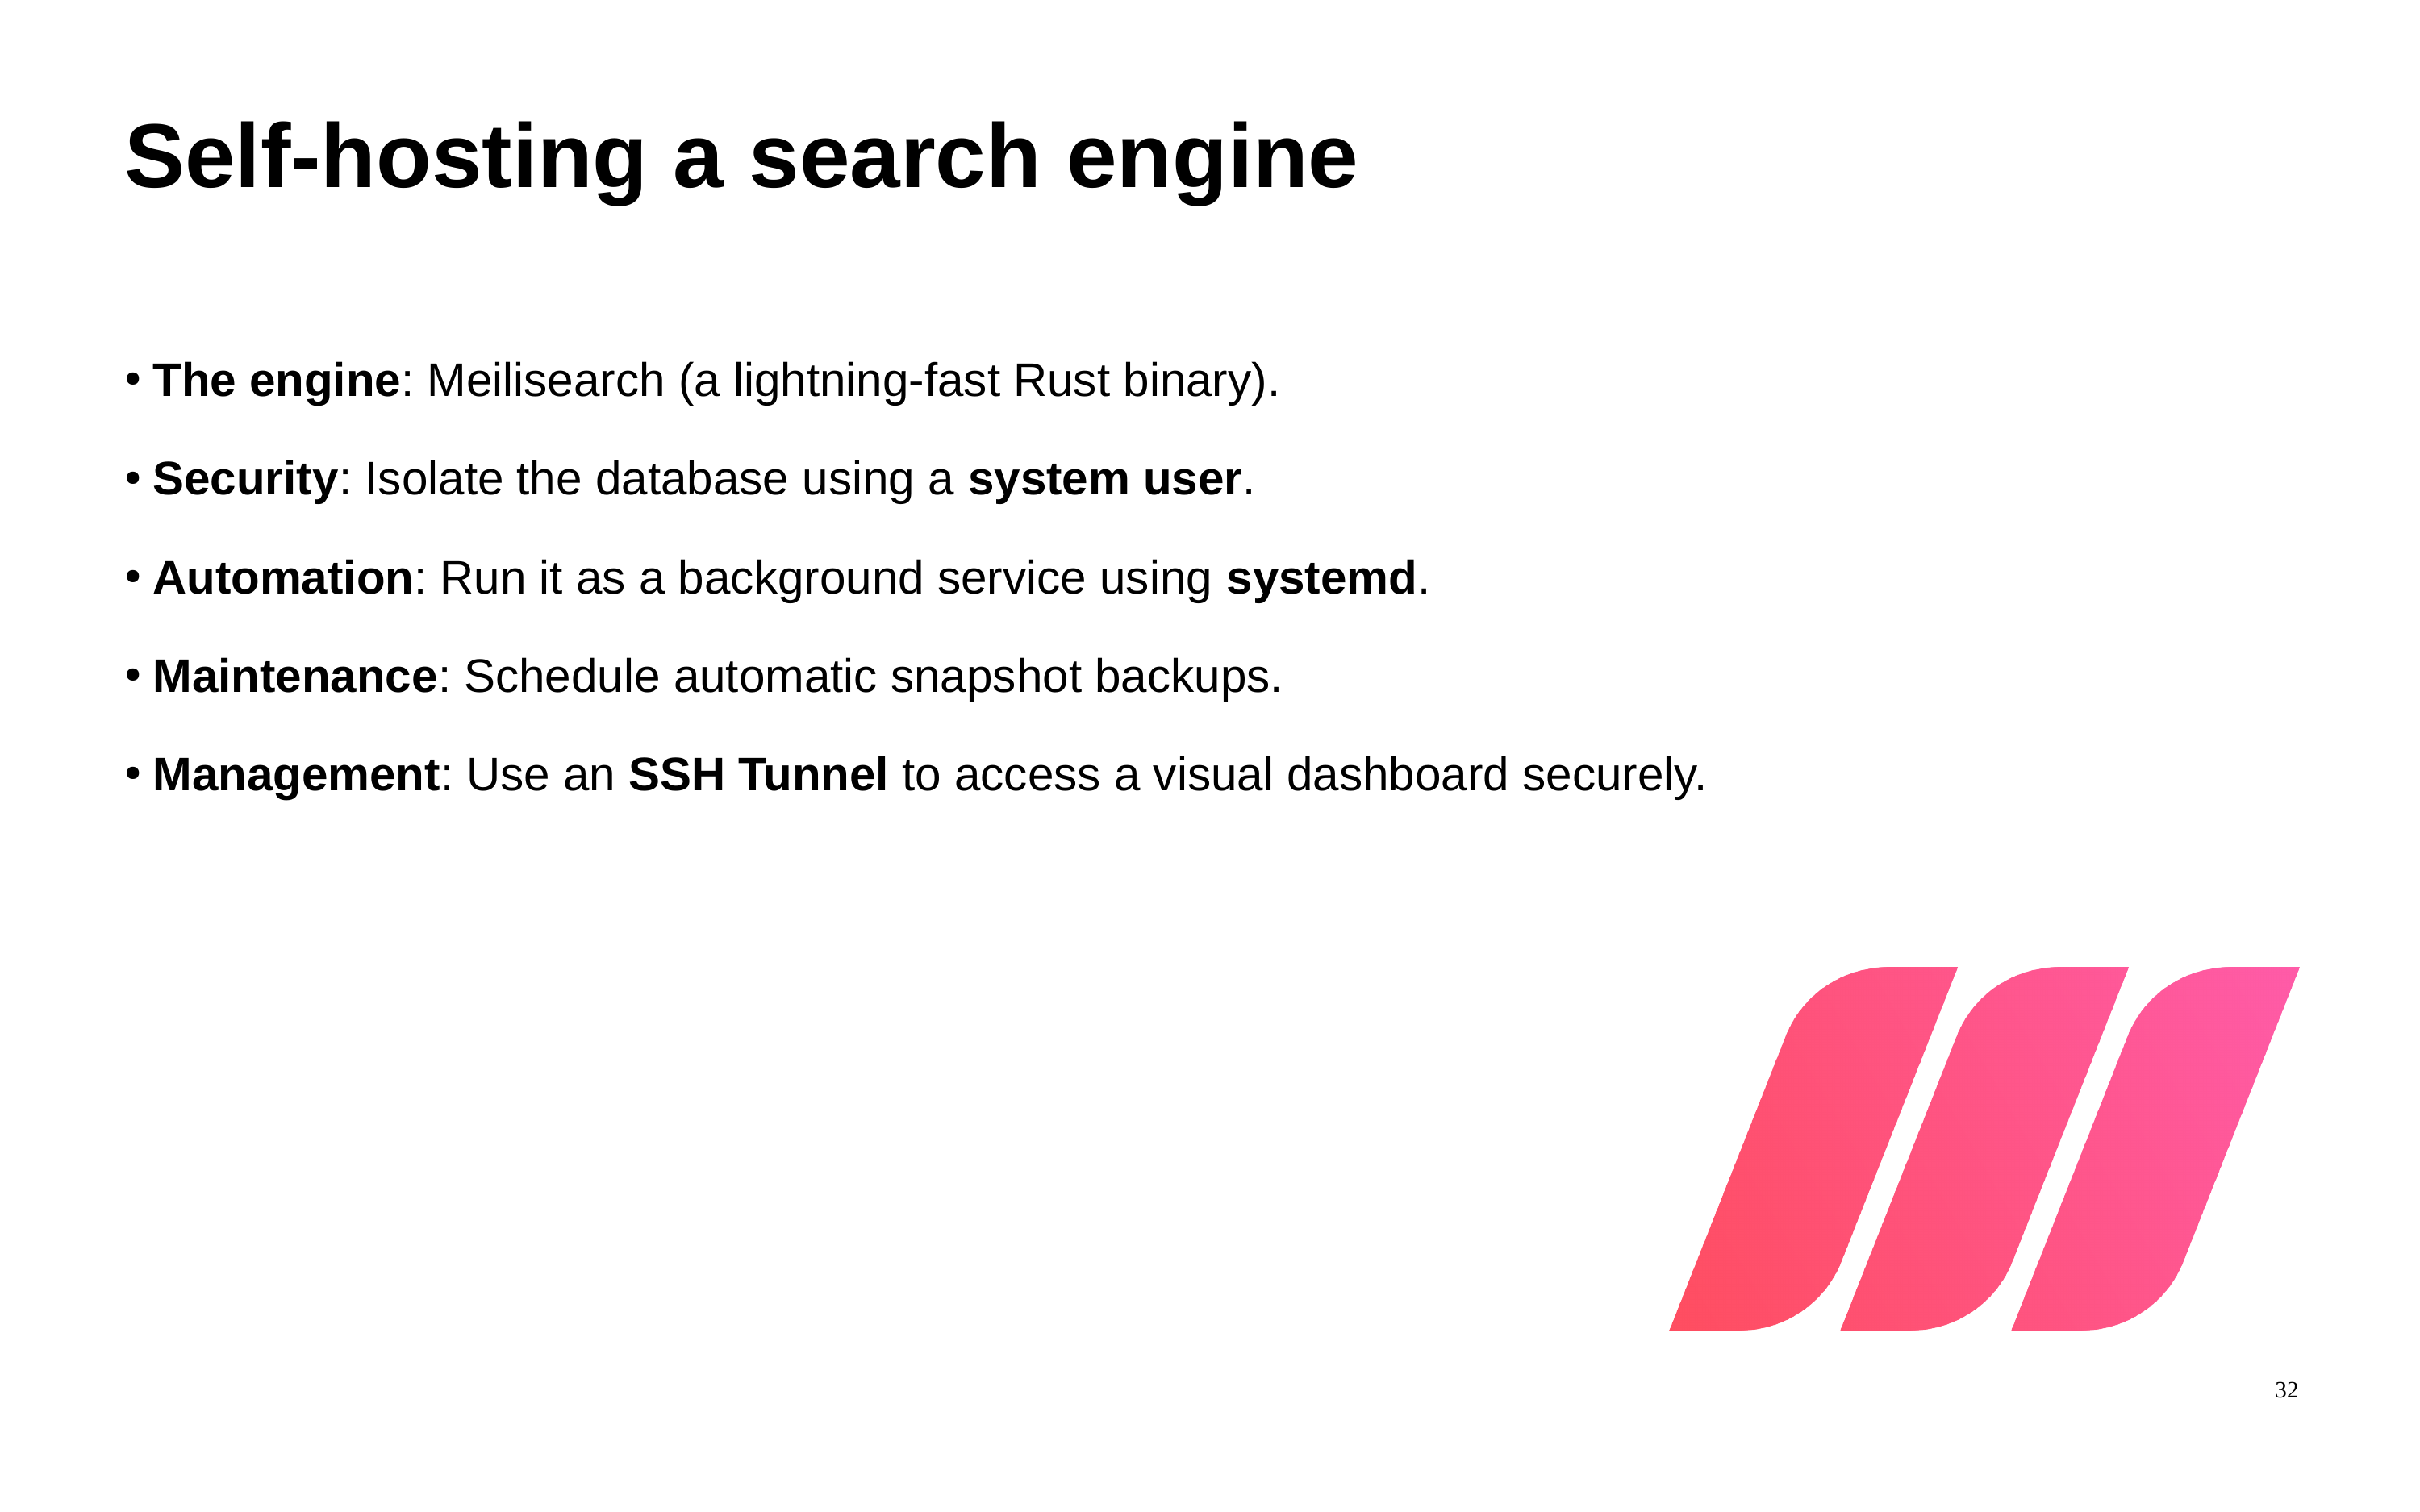

Self-hosting a search engine
The engine: Meilisearch (a lightning-fast Rust binary).
Security: Isolate the database using a system user.
Automation: Run it as a background service using systemd.
Maintenance: Schedule automatic snapshot backups.
Management: Use an SSH Tunnel to access a visual dashboard securely.
32